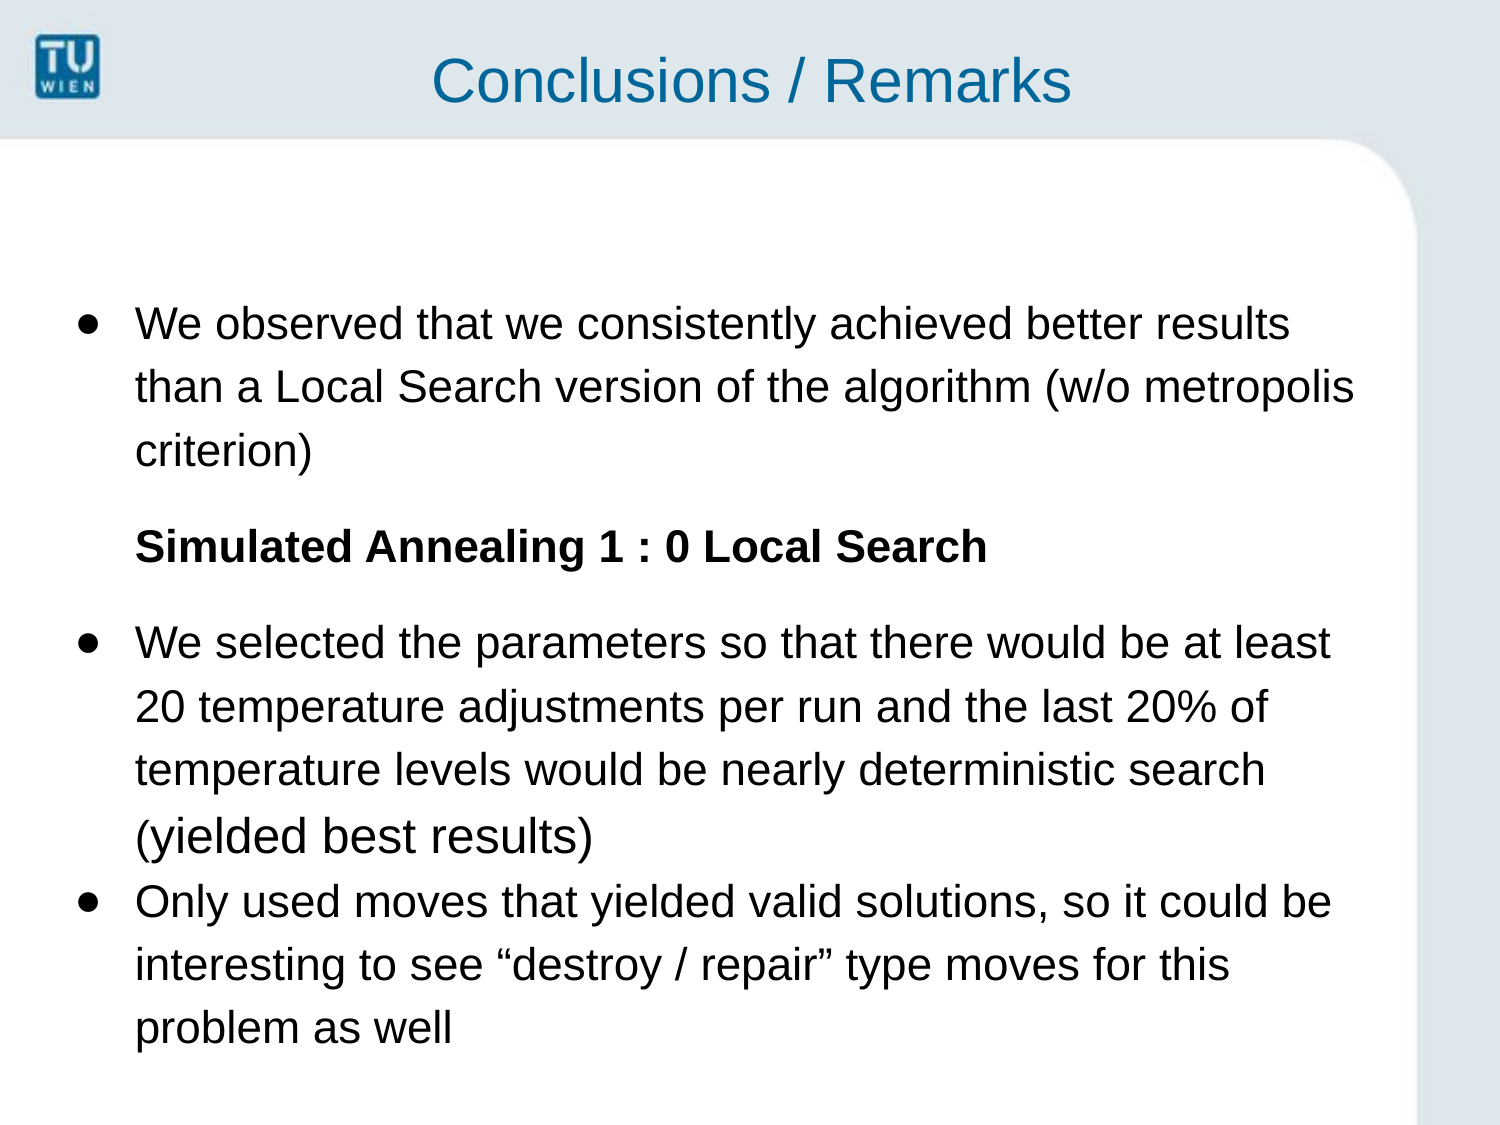

Conclusions / Remarks
We observed that we consistently achieved better results than a Local Search version of the algorithm (w/o metropolis criterion)
Simulated Annealing 1 : 0 Local Search
We selected the parameters so that there would be at least 20 temperature adjustments per run and the last 20% of temperature levels would be nearly deterministic search (yielded best results)
Only used moves that yielded valid solutions, so it could be interesting to see “destroy / repair” type moves for this problem as well